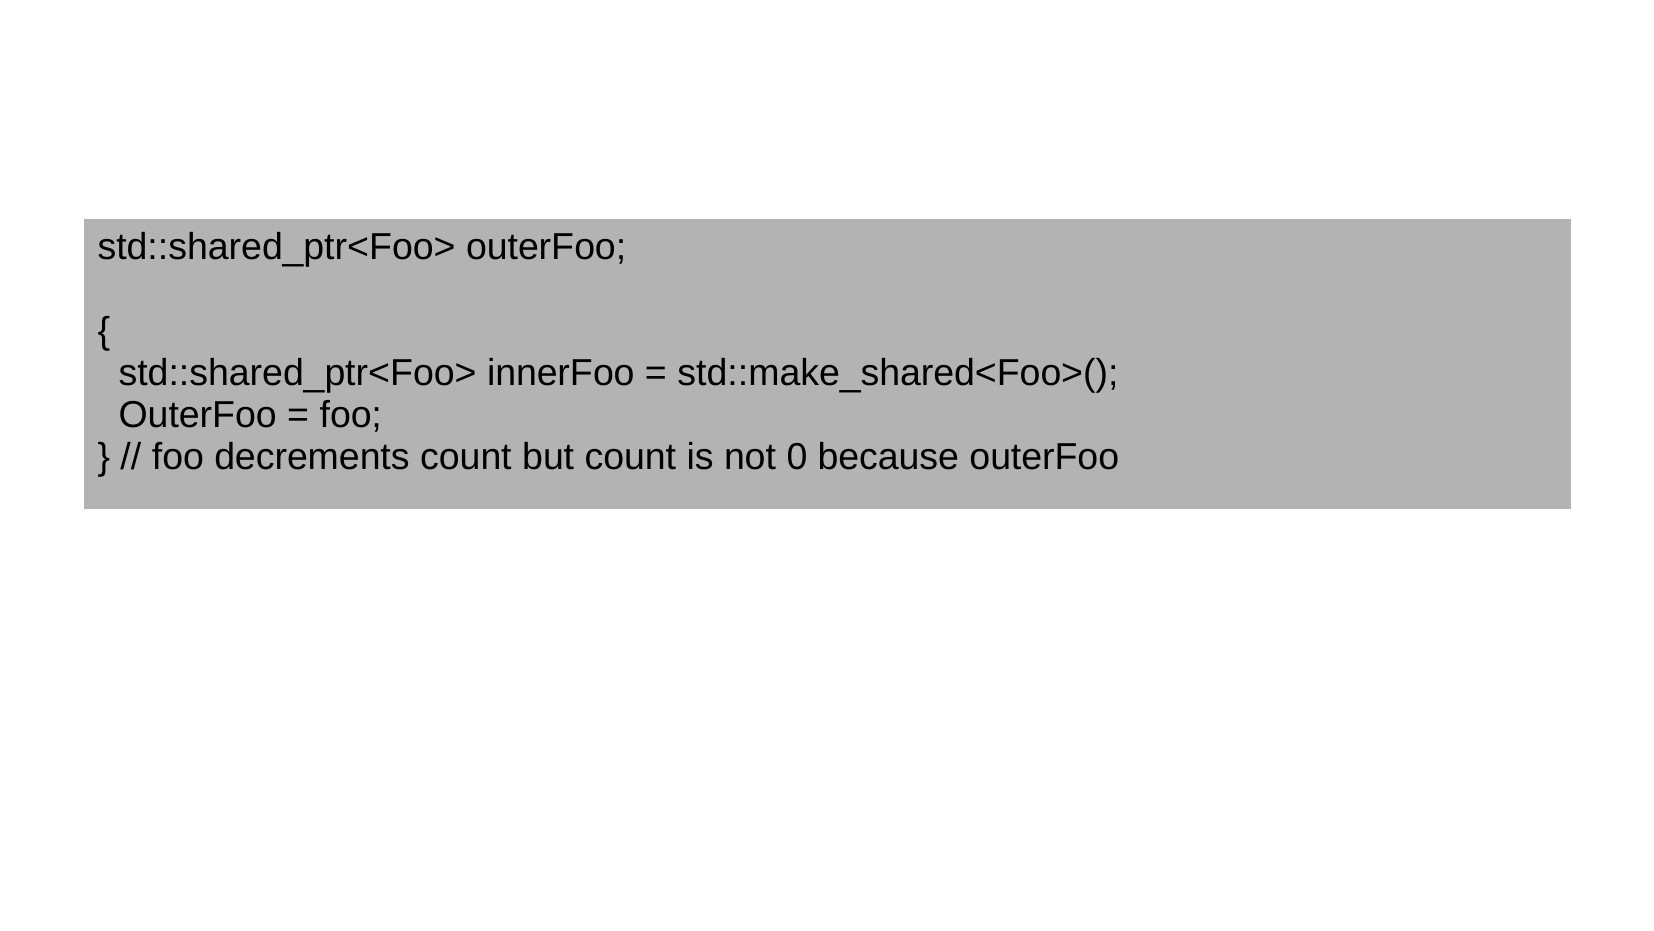

#
| std::shared\_ptr<Foo> outerFoo; { std::shared\_ptr<Foo> innerFoo = std::make\_shared<Foo>(); OuterFoo = foo; } // foo decrements count but count is not 0 because outerFoo |
| --- |